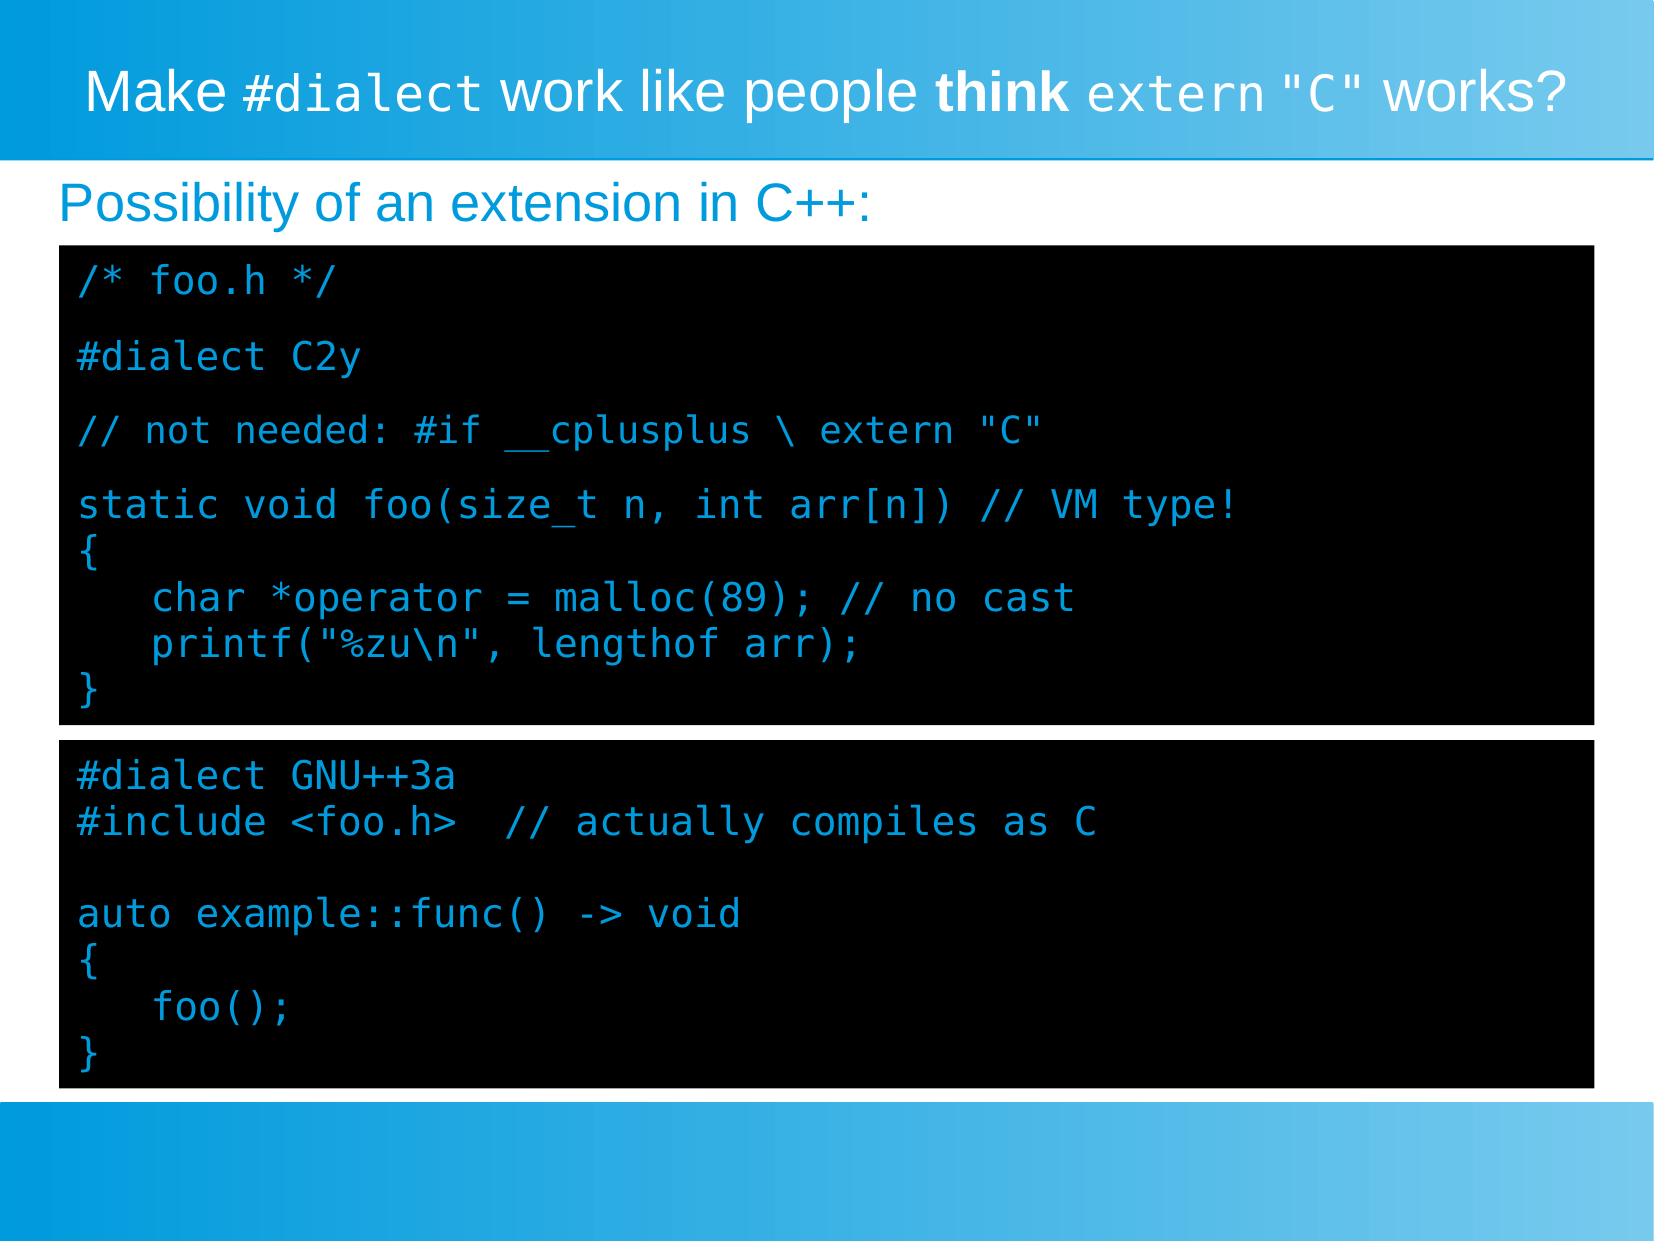

# Make #dialect work like people think extern "C" works?
Possibility of an extension in C++:
/* foo.h */
#dialect C2y
// not needed: #if __cplusplus \ extern "C"
static void foo(size_t n, int arr[n]) // VM type!
{
	char *operator = malloc(89); // no cast
	printf("%zu\n", lengthof arr);
}
#dialect GNU++3a
#include <foo.h> // actually compiles as C
auto example::func() -> void
{
	foo();
}